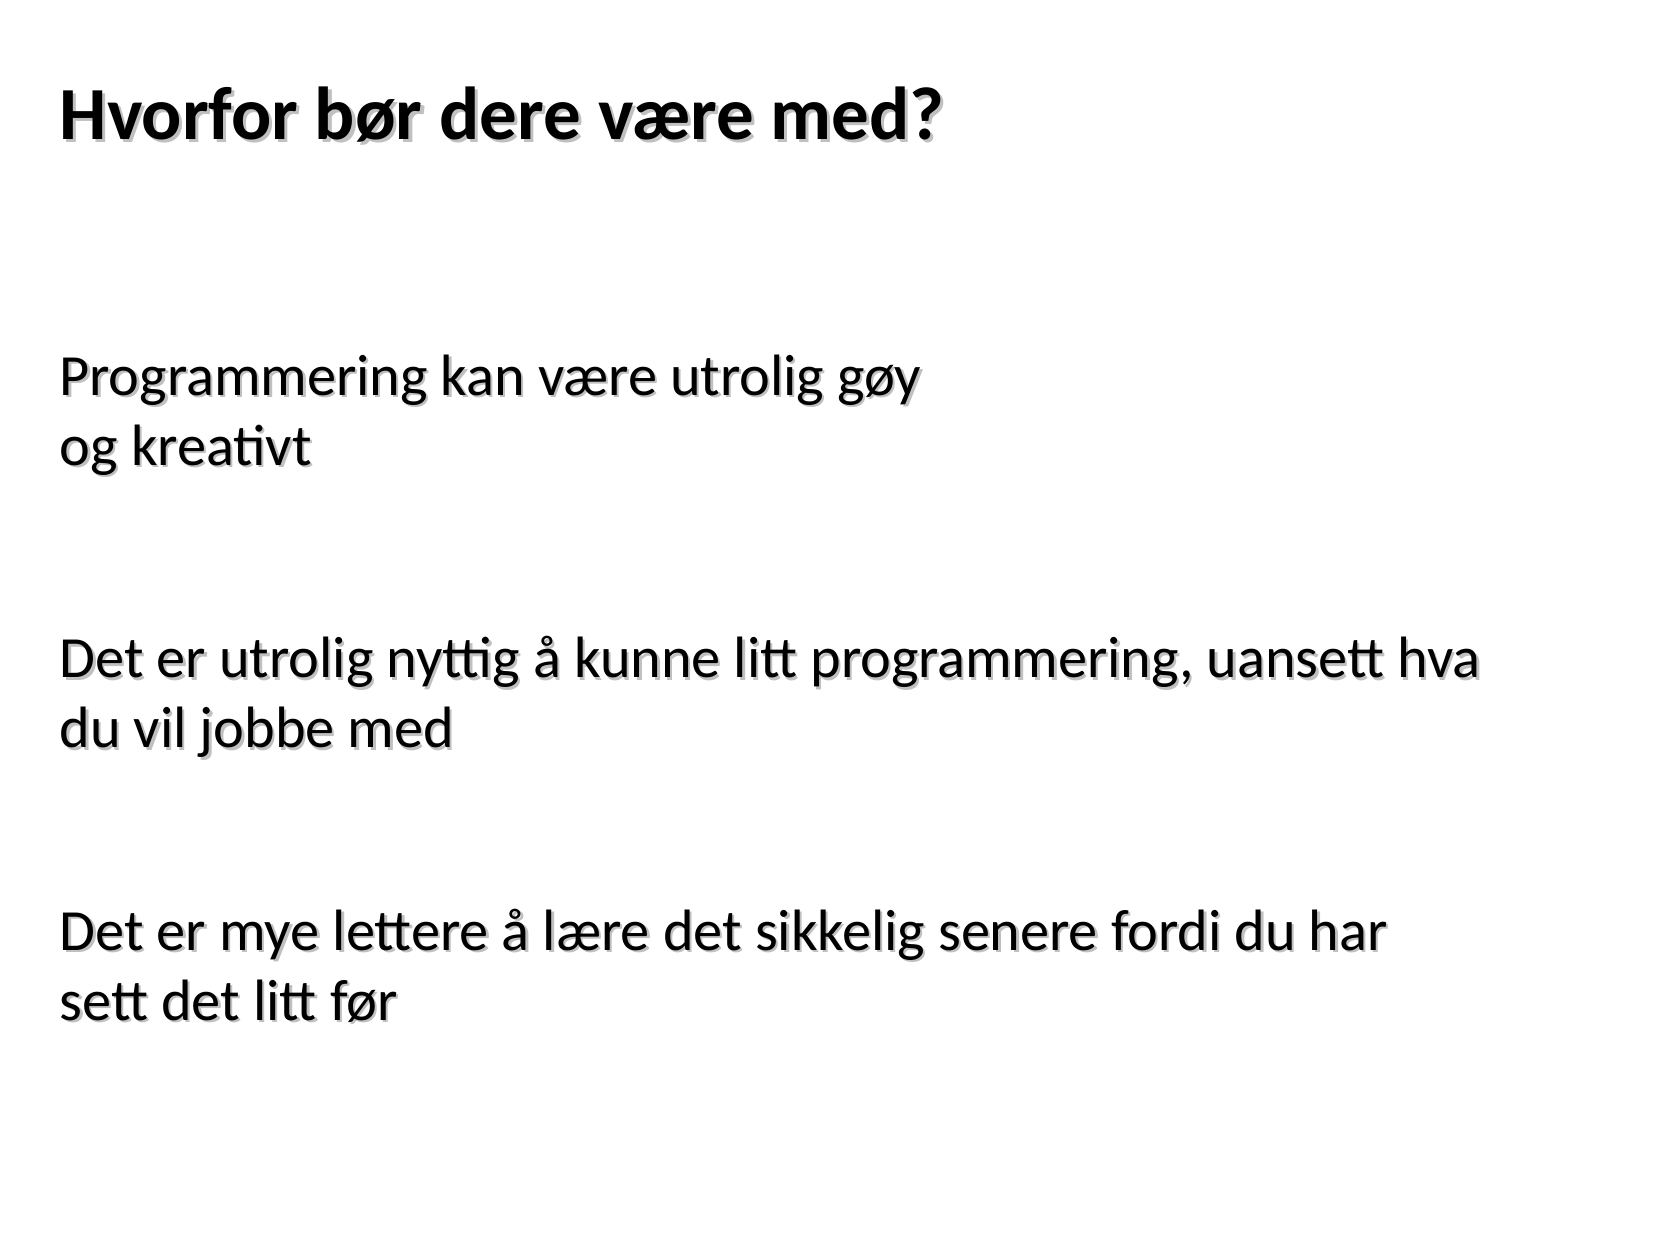

Hvorfor bør dere være med?
Programmering kan være utrolig gøy
og kreativt
Det er utrolig nyttig å kunne litt programmering, uansett hva du vil jobbe med
Det er mye lettere å lære det sikkelig senere fordi du har sett det litt før